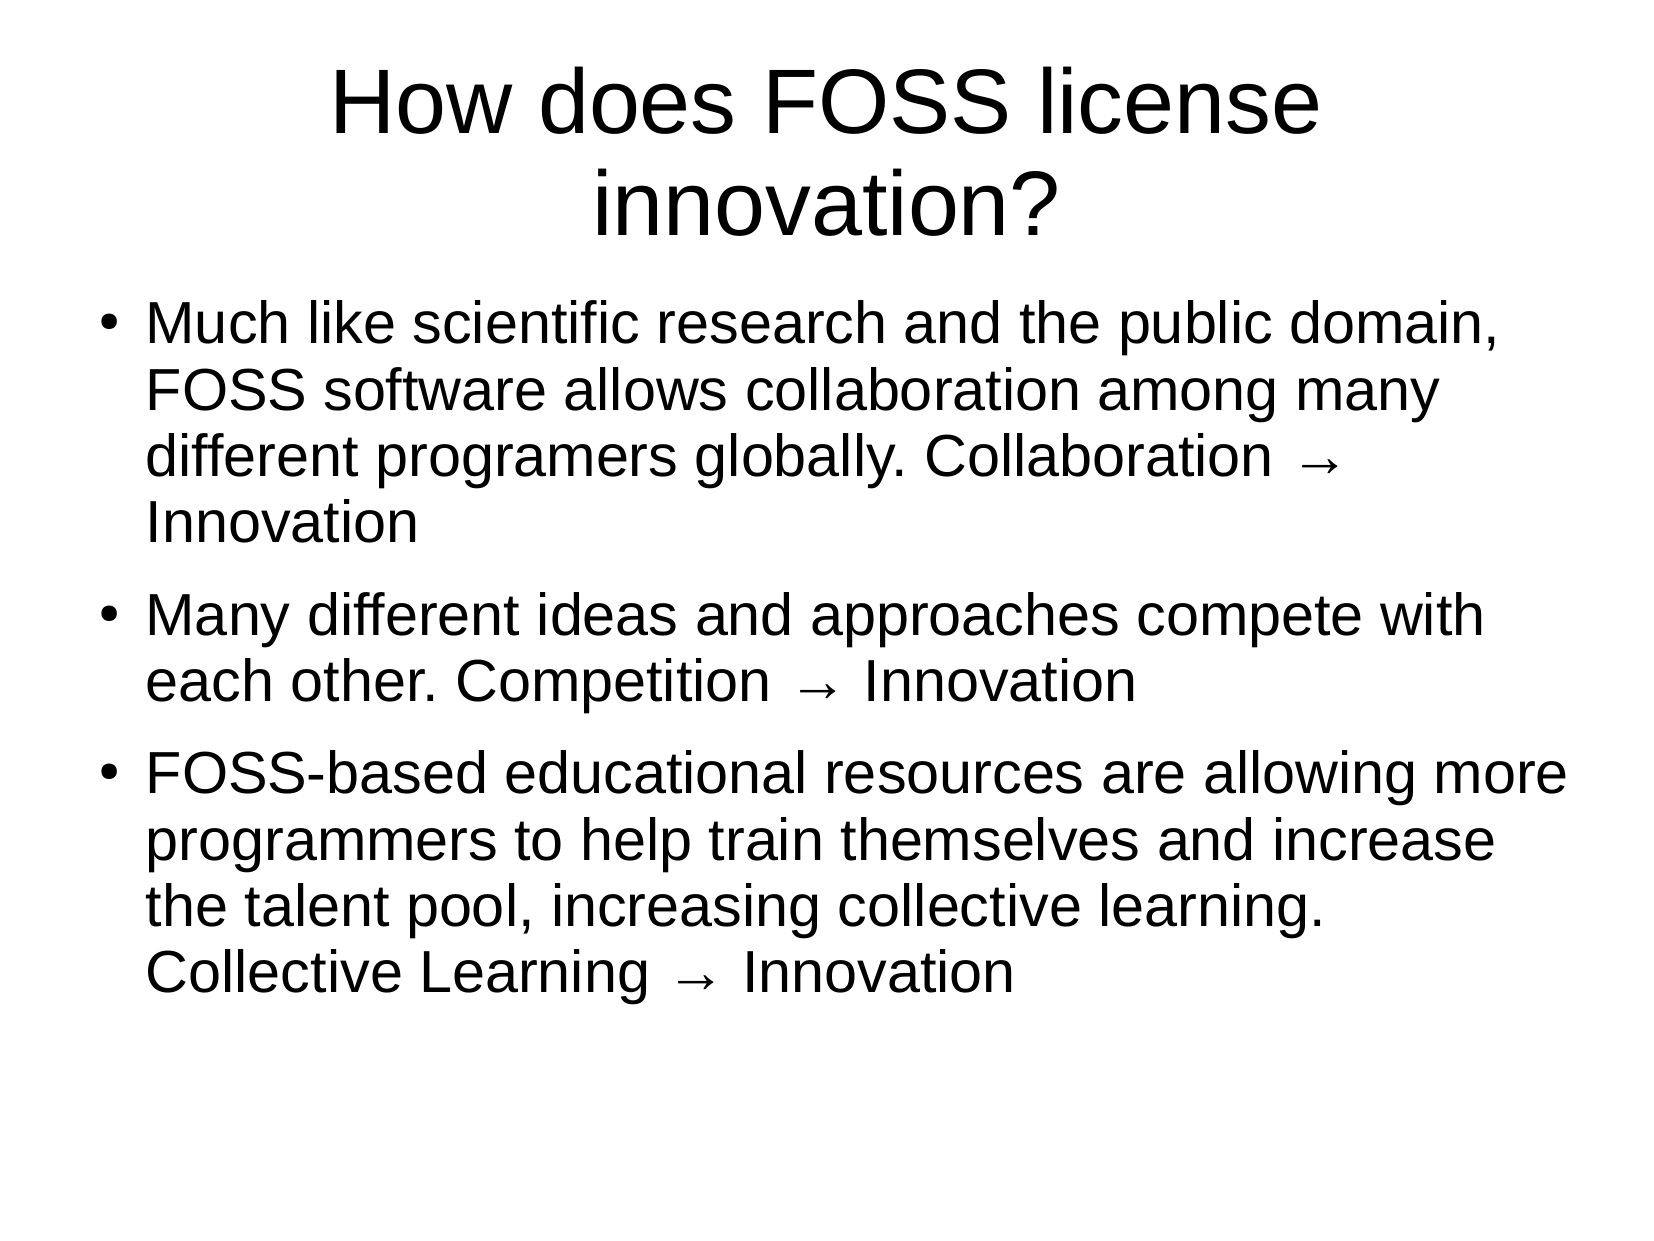

# How does FOSS license innovation?
Much like scientific research and the public domain, FOSS software allows collaboration among many different programers globally. Collaboration → Innovation
Many different ideas and approaches compete with each other. Competition → Innovation
FOSS-based educational resources are allowing more programmers to help train themselves and increase the talent pool, increasing collective learning. Collective Learning → Innovation